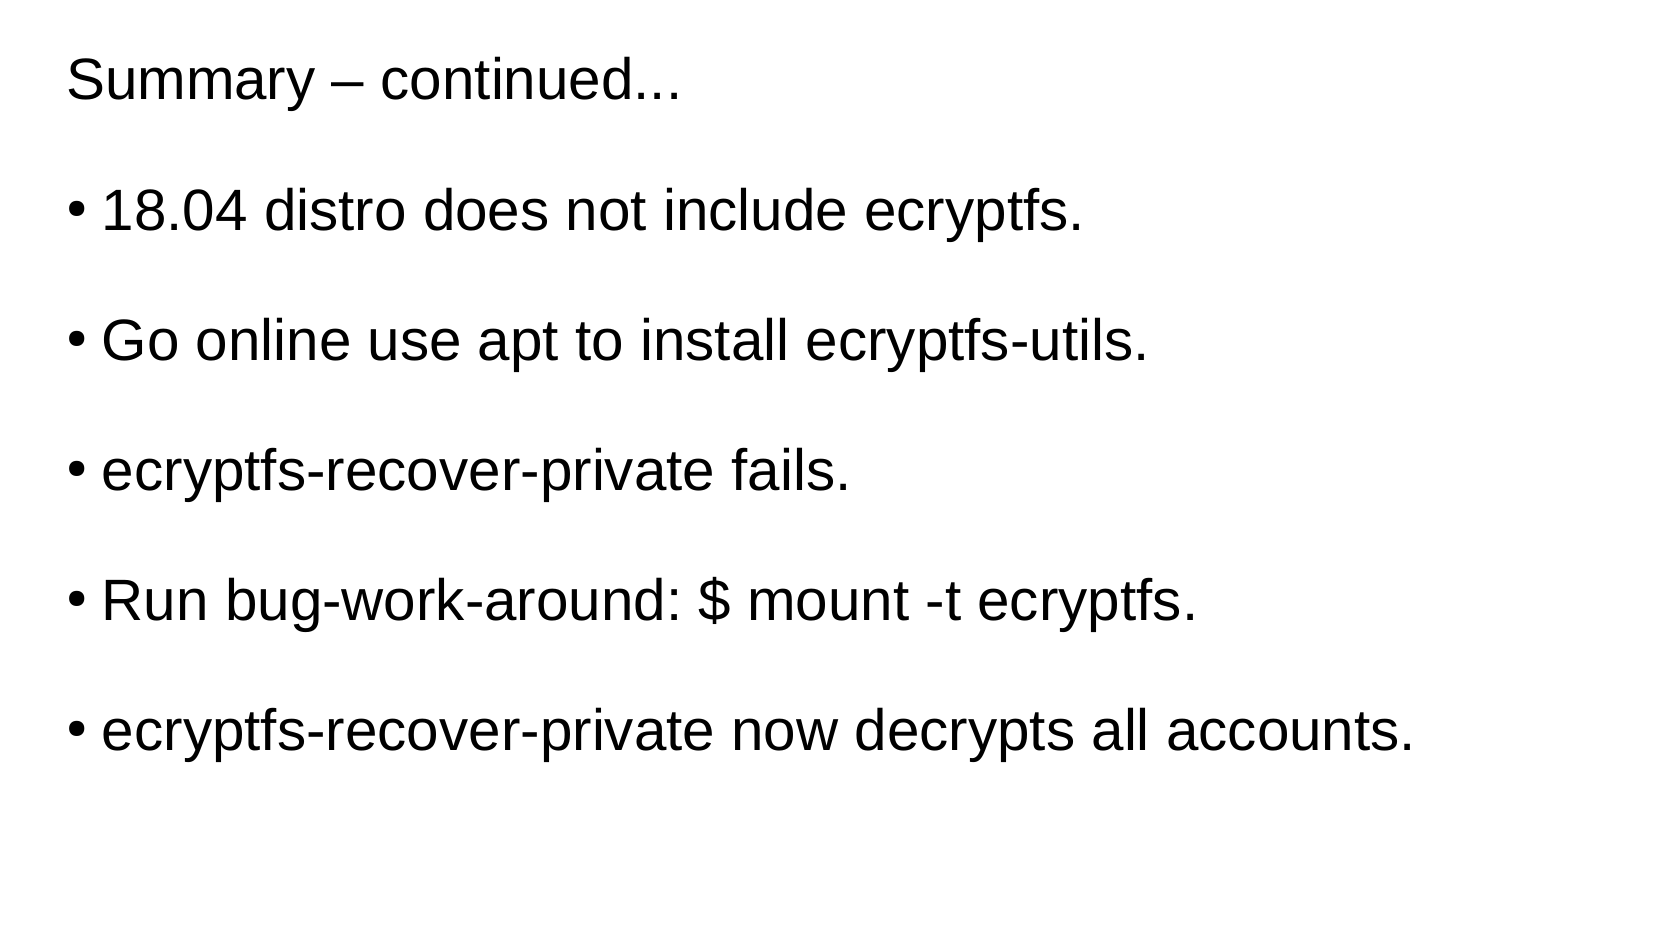

Summary – continued...
18.04 distro does not include ecryptfs.
Go online use apt to install ecryptfs-utils.
ecryptfs-recover-private fails.
Run bug-work-around: $ mount -t ecryptfs.
ecryptfs-recover-private now decrypts all accounts.